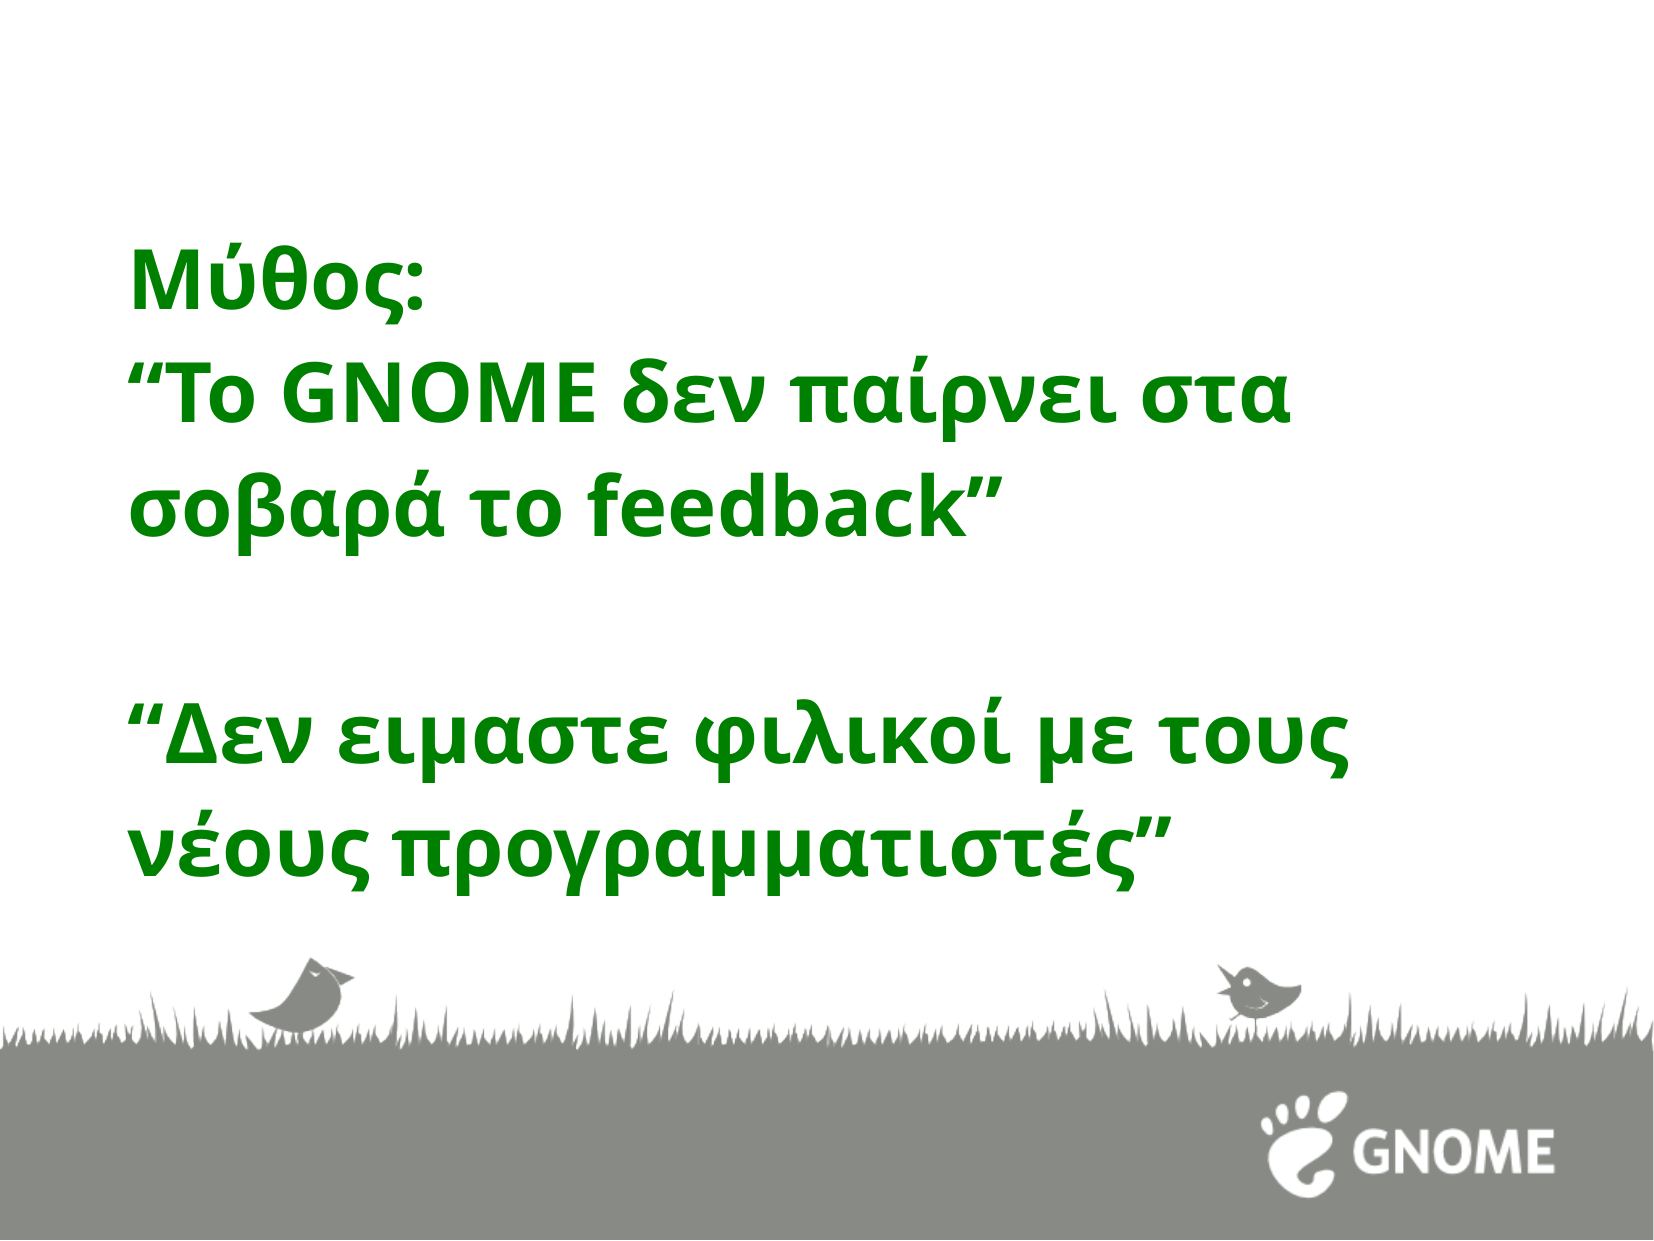

Μύθος:
“Το GNOME δεν παίρνει στα σοβαρά το feedback”
“Δεν ειμαστε φιλικοί με τους νέους προγραμματιστές”